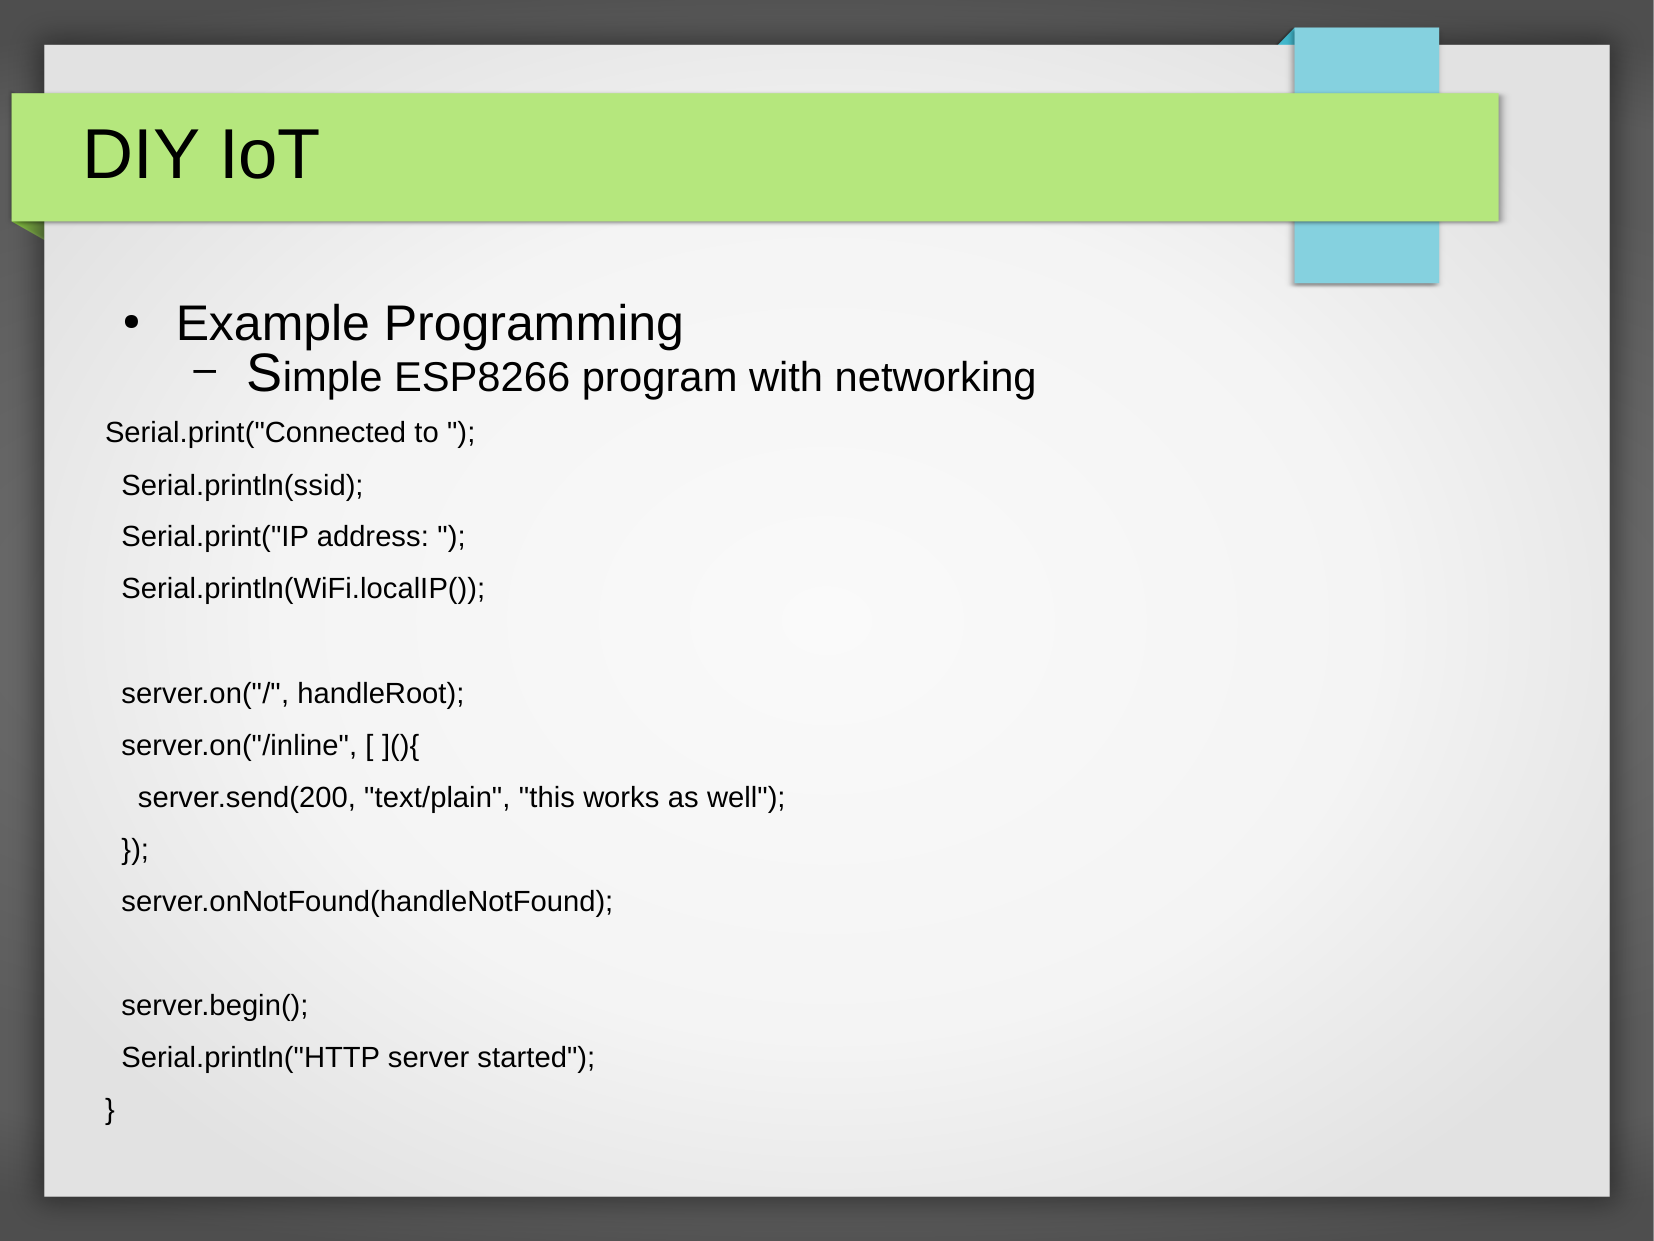

# DIY IoT
Example Programming
Simple ESP8266 program with networking
Serial.print("Connected to ");
 Serial.println(ssid);
 Serial.print("IP address: ");
 Serial.println(WiFi.localIP());
 server.on("/", handleRoot);
 server.on("/inline", [ ](){
 server.send(200, "text/plain", "this works as well");
 });
 server.onNotFound(handleNotFound);
 server.begin();
 Serial.println("HTTP server started");
}